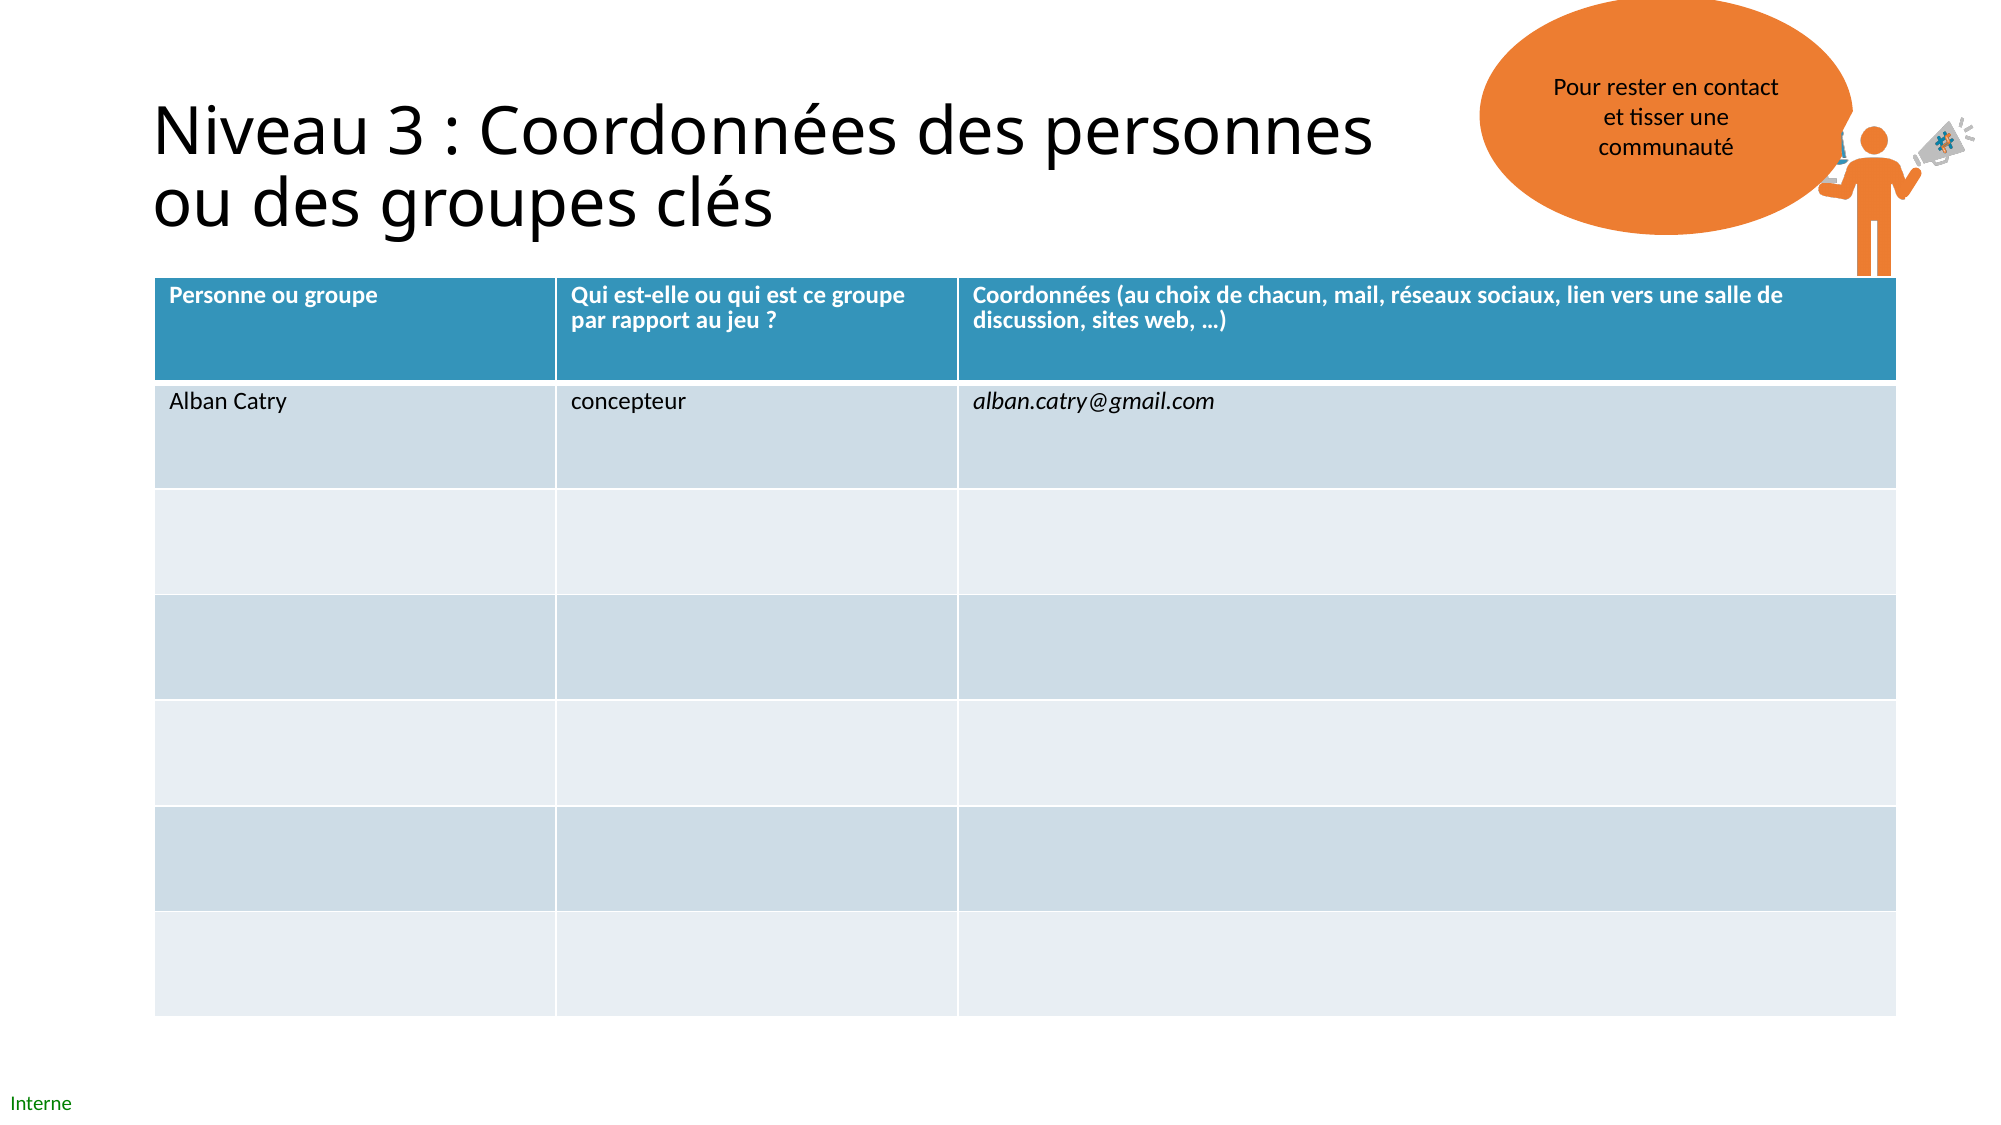

Pour rester en contact et tisser une communauté
# Niveau 3 : Coordonnées des personnes ou des groupes clés
| Personne ou groupe | Qui est-elle ou qui est ce groupe par rapport au jeu ? | Coordonnées (au choix de chacun, mail, réseaux sociaux, lien vers une salle de discussion, sites web, …) |
| --- | --- | --- |
| Alban Catry | concepteur | alban.catry@gmail.com |
| | | |
| | | |
| | | |
| | | |
| | | |